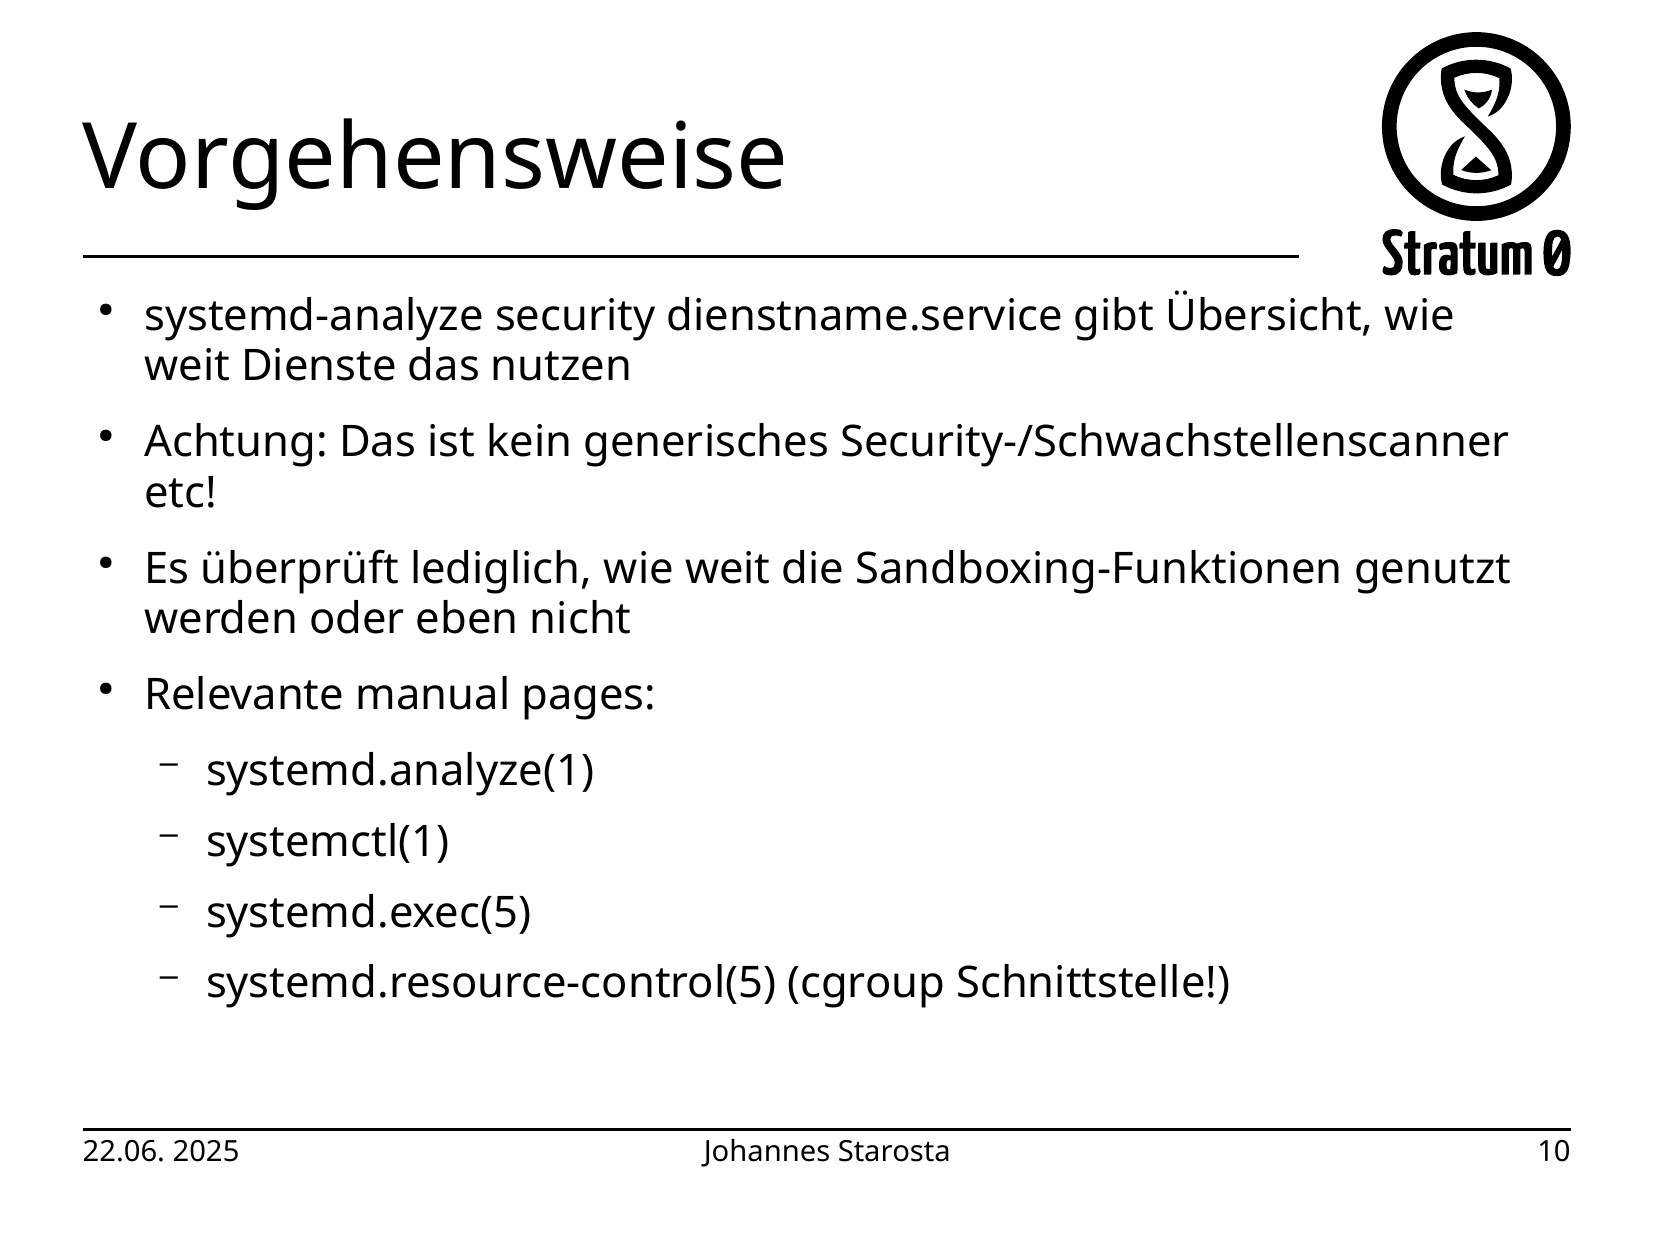

# Vorgehensweise
systemd-analyze security dienstname.service gibt Übersicht, wie weit Dienste das nutzen
Achtung: Das ist kein generisches Security-/Schwachstellenscanner etc!
Es überprüft lediglich, wie weit die Sandboxing-Funktionen genutzt werden oder eben nicht
Relevante manual pages:
systemd.analyze(1)
systemctl(1)
systemd.exec(5)
systemd.resource-control(5) (cgroup Schnittstelle!)
Chrissi^
10